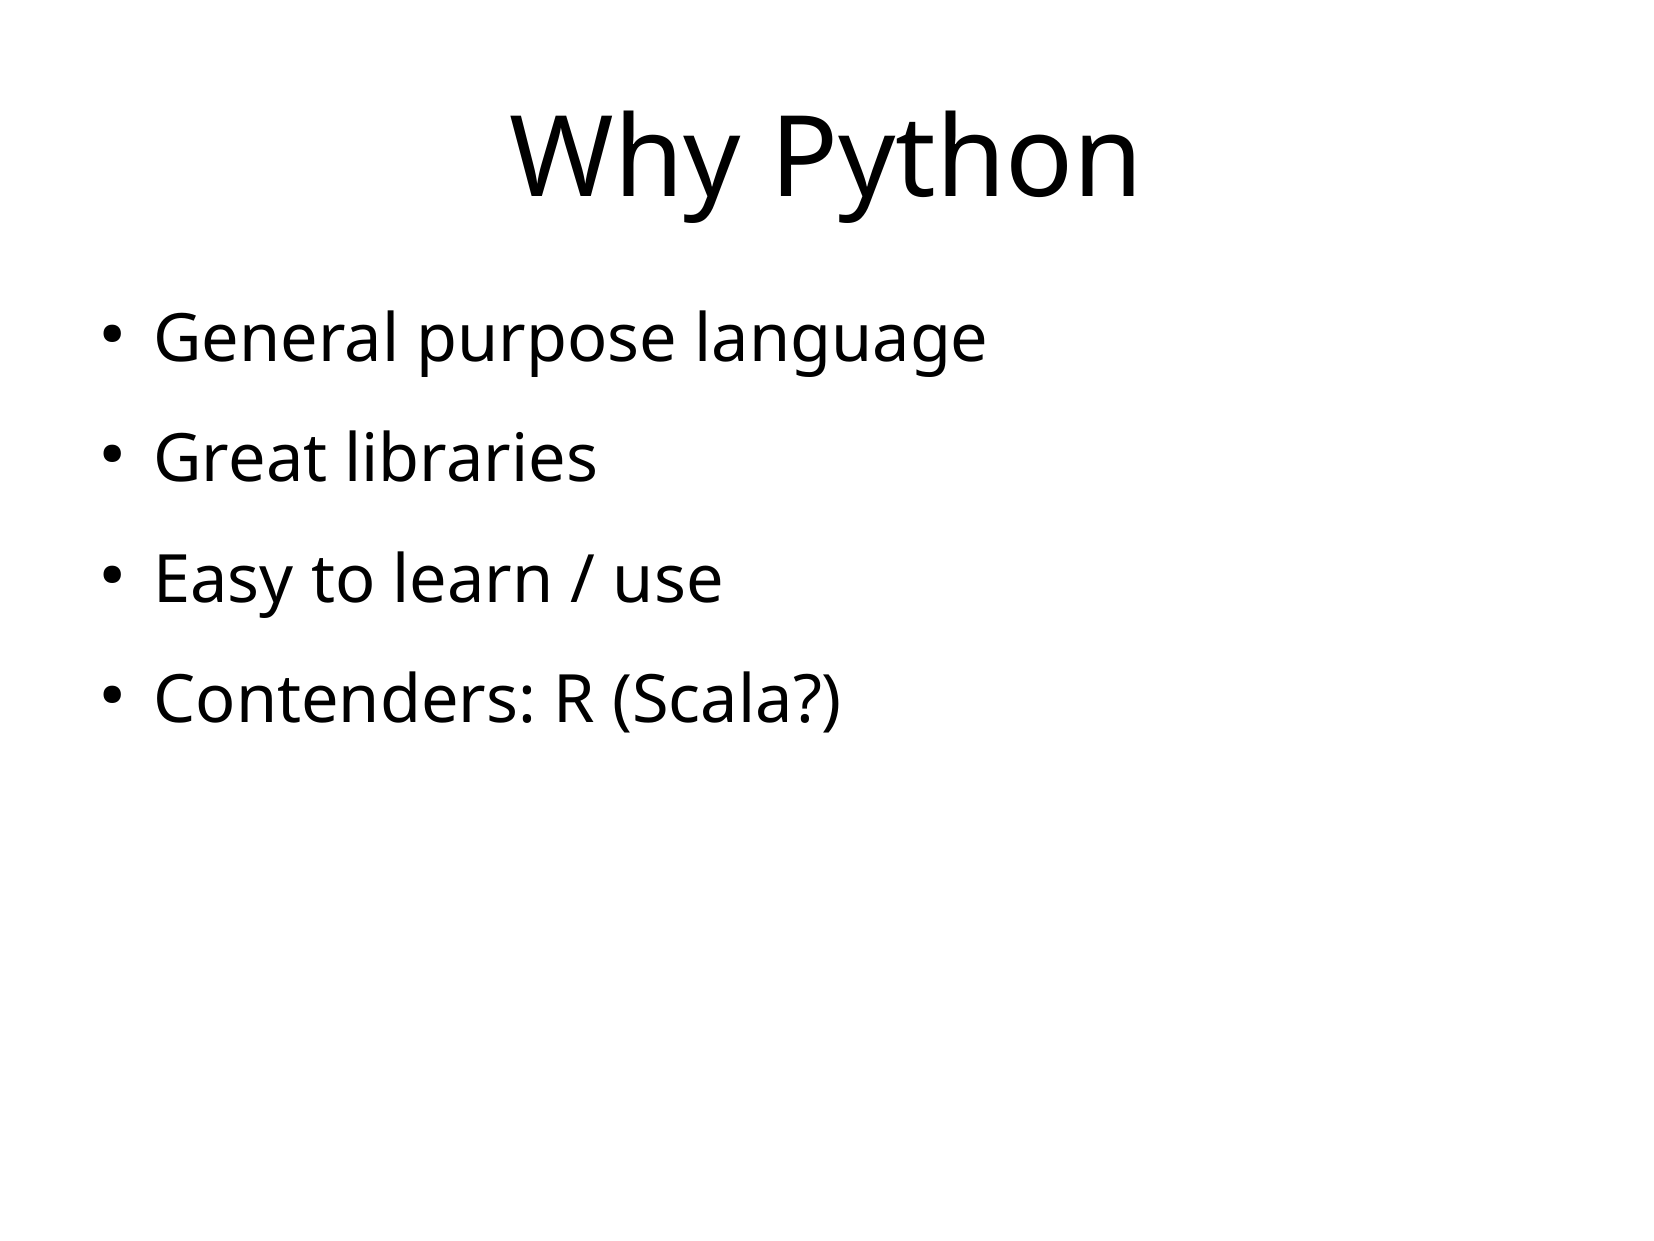

# Why Python
General purpose language
Great libraries
Easy to learn / use
Contenders: R (Scala?)